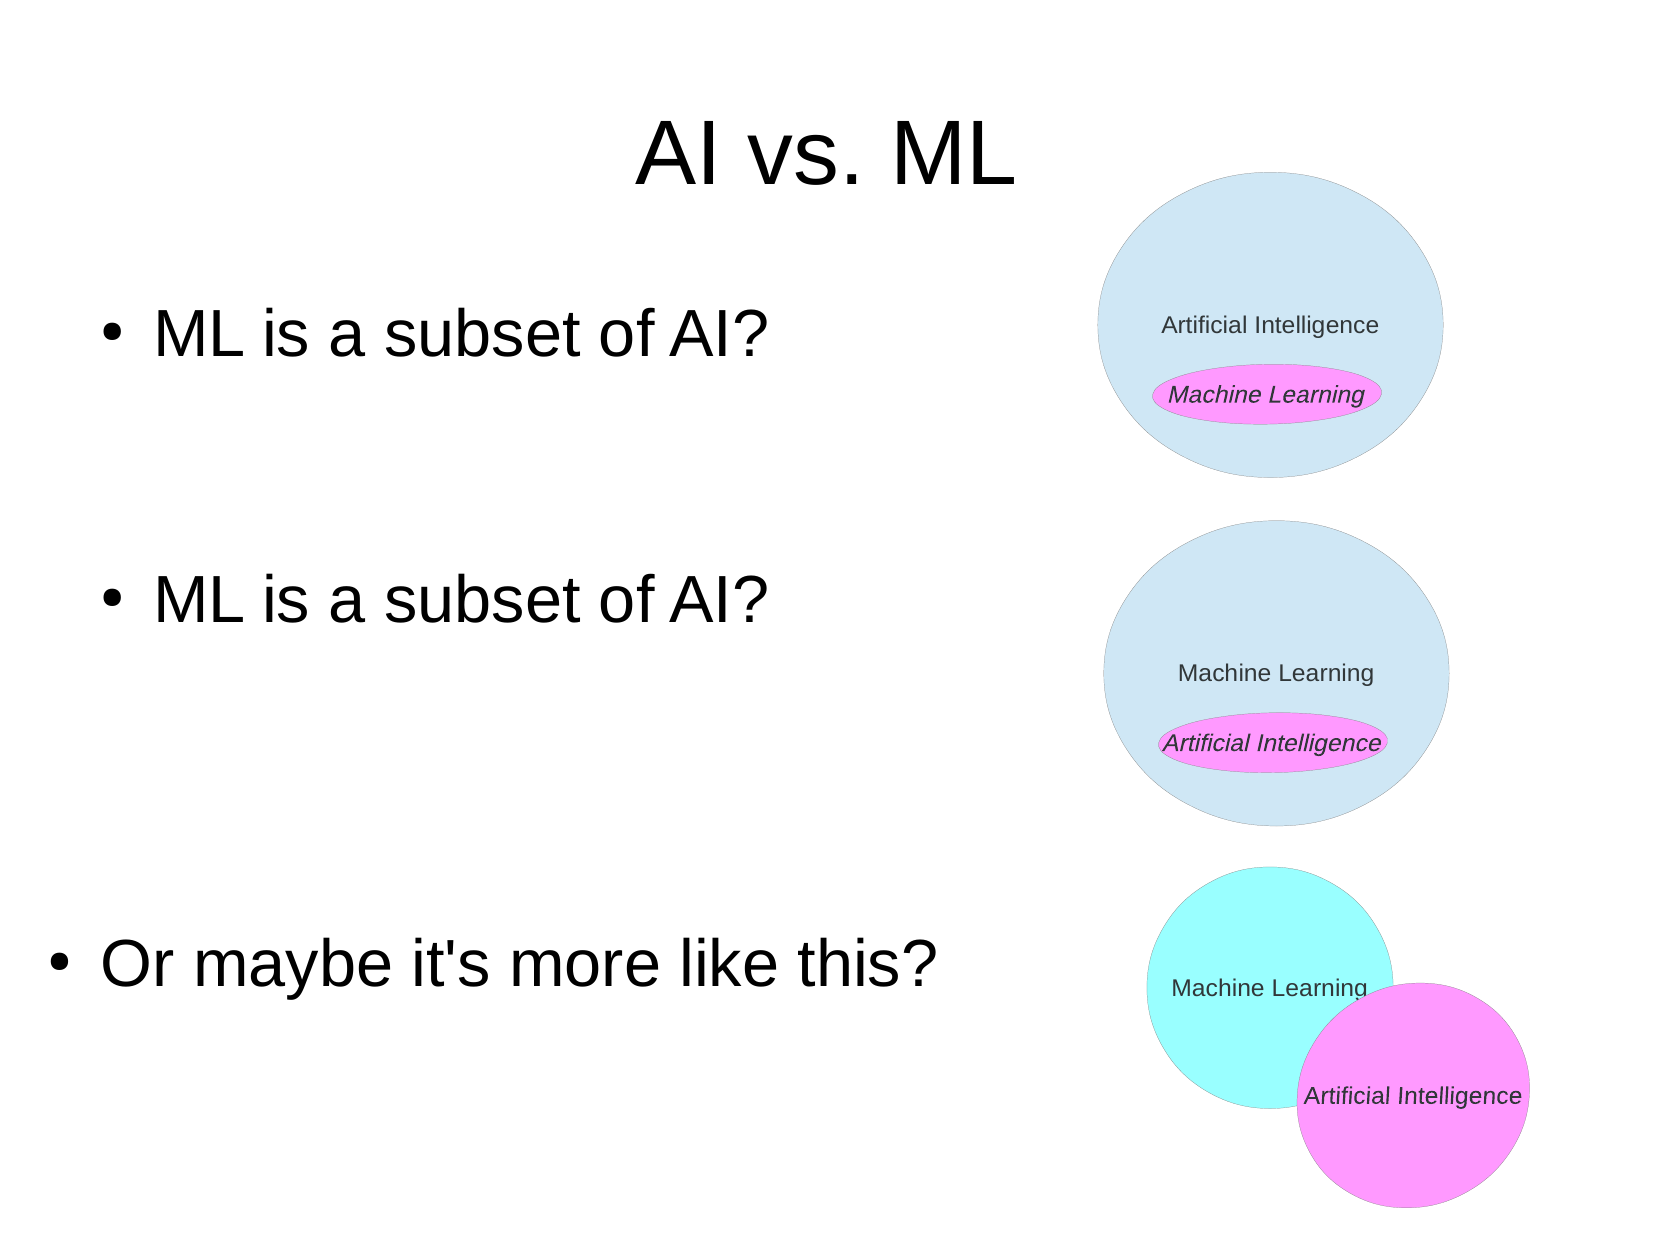

# AI vs. ML
ML is a subset of AI?
ML is a subset of AI?
Or maybe it's more like this?